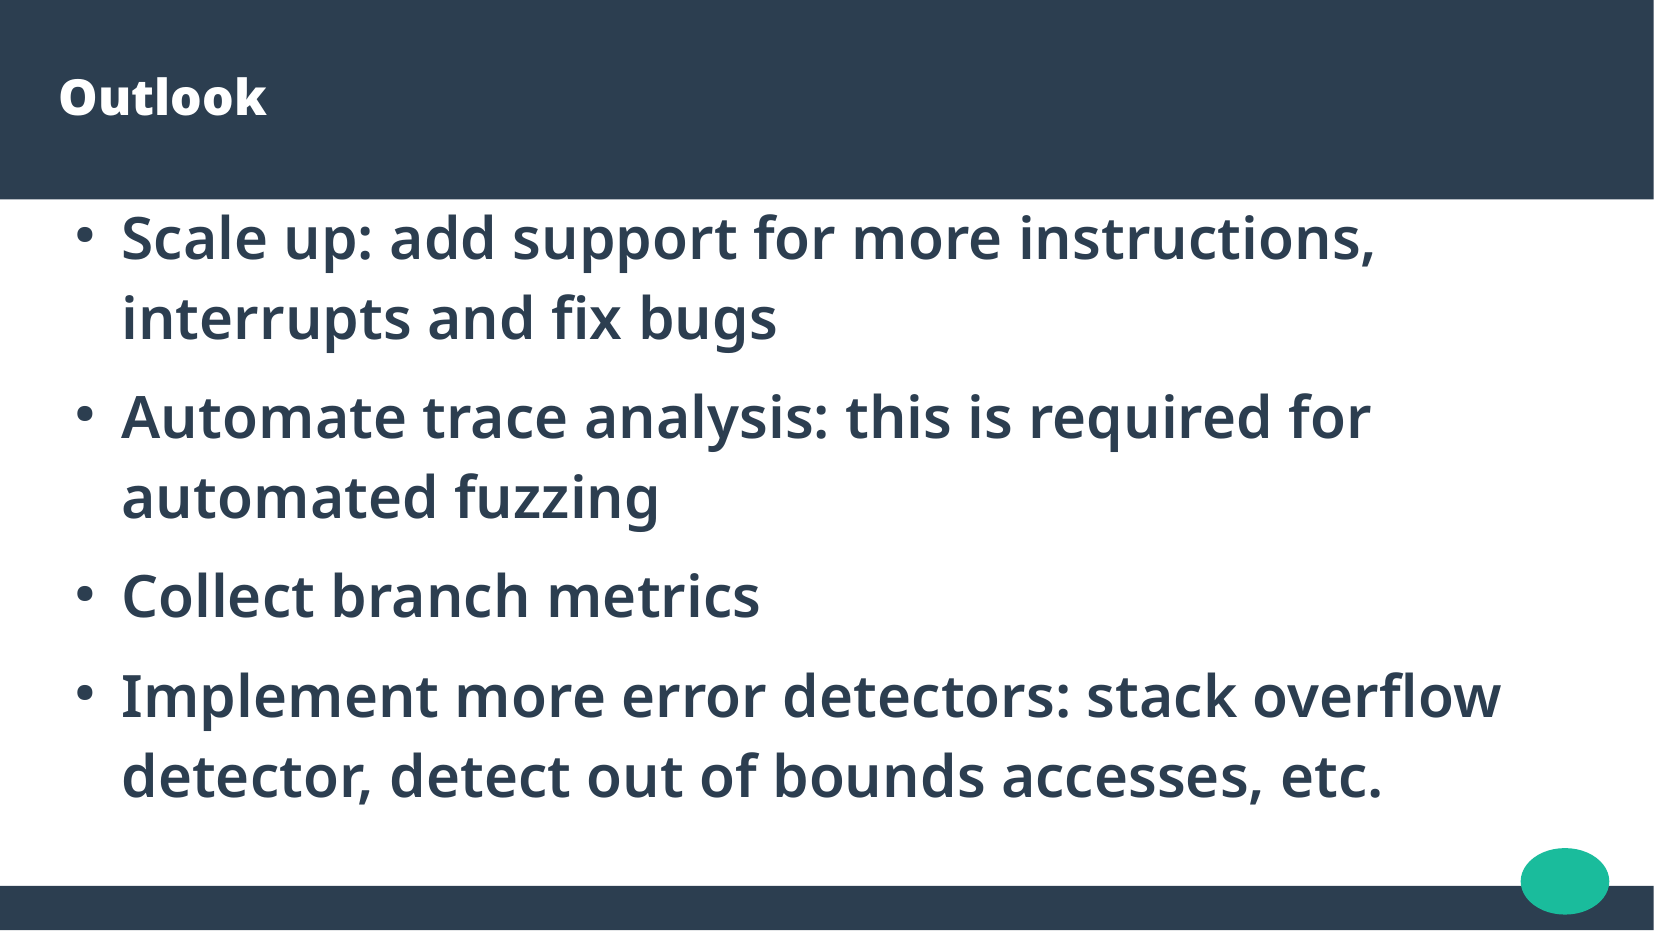

# Outlook
Scale up: add support for more instructions, interrupts and fix bugs
Automate trace analysis: this is required for automated fuzzing
Collect branch metrics
Implement more error detectors: stack overflow detector, detect out of bounds accesses, etc.